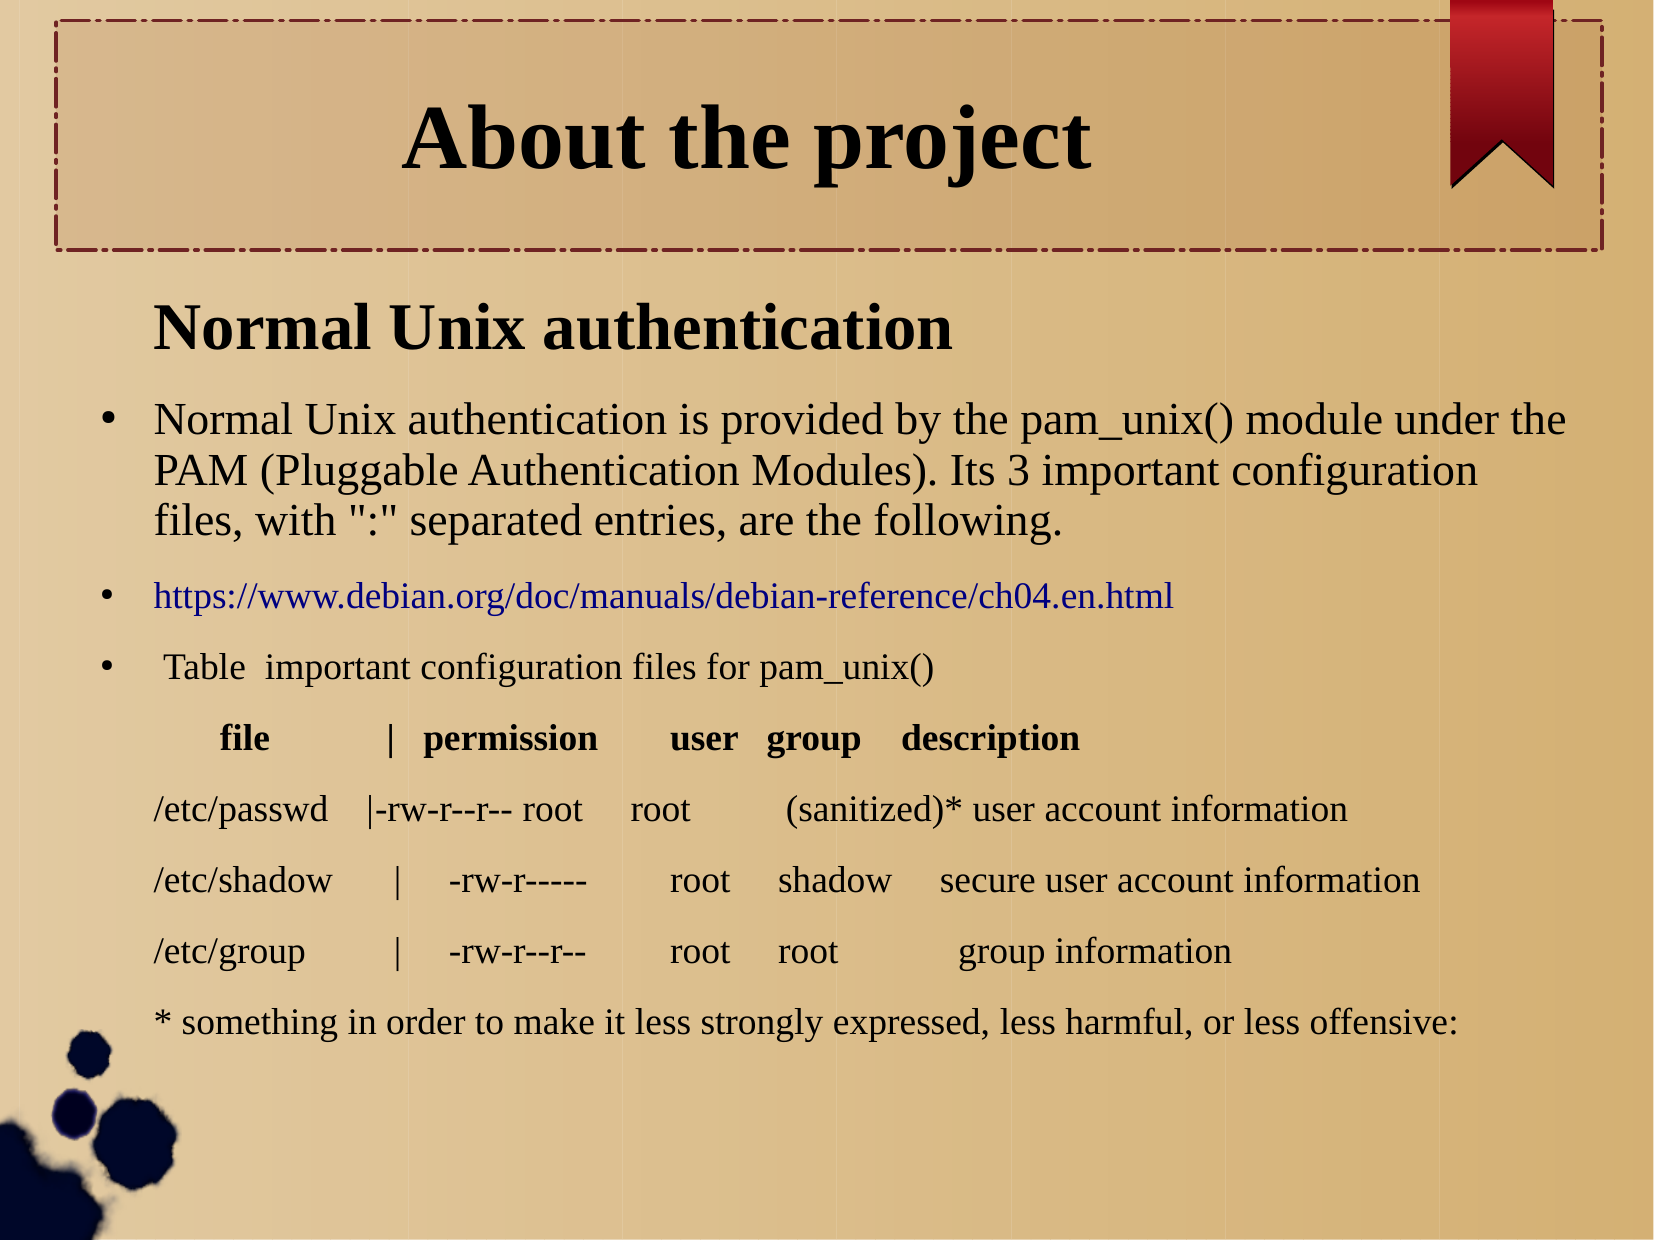

# About the project
Normal Unix authentication
Normal Unix authentication is provided by the pam_unix() module under the PAM (Pluggable Authentication Modules). Its 3 important configuration files, with ":" separated entries, are the following.
https://www.debian.org/doc/manuals/debian-reference/ch04.en.html
 Table important configuration files for pam_unix()
 file 	 | permission 	user group 	 description
/etc/passwd |	-rw-r--r-- 	root root (sanitized)* user account information
/etc/shadow 	 | -rw-r----- 	root shadow secure user account information
/etc/group 	 | -rw-r--r-- 	root root 	 group information
* something in order to make it less strongly expressed, less harmful, or less offensive: